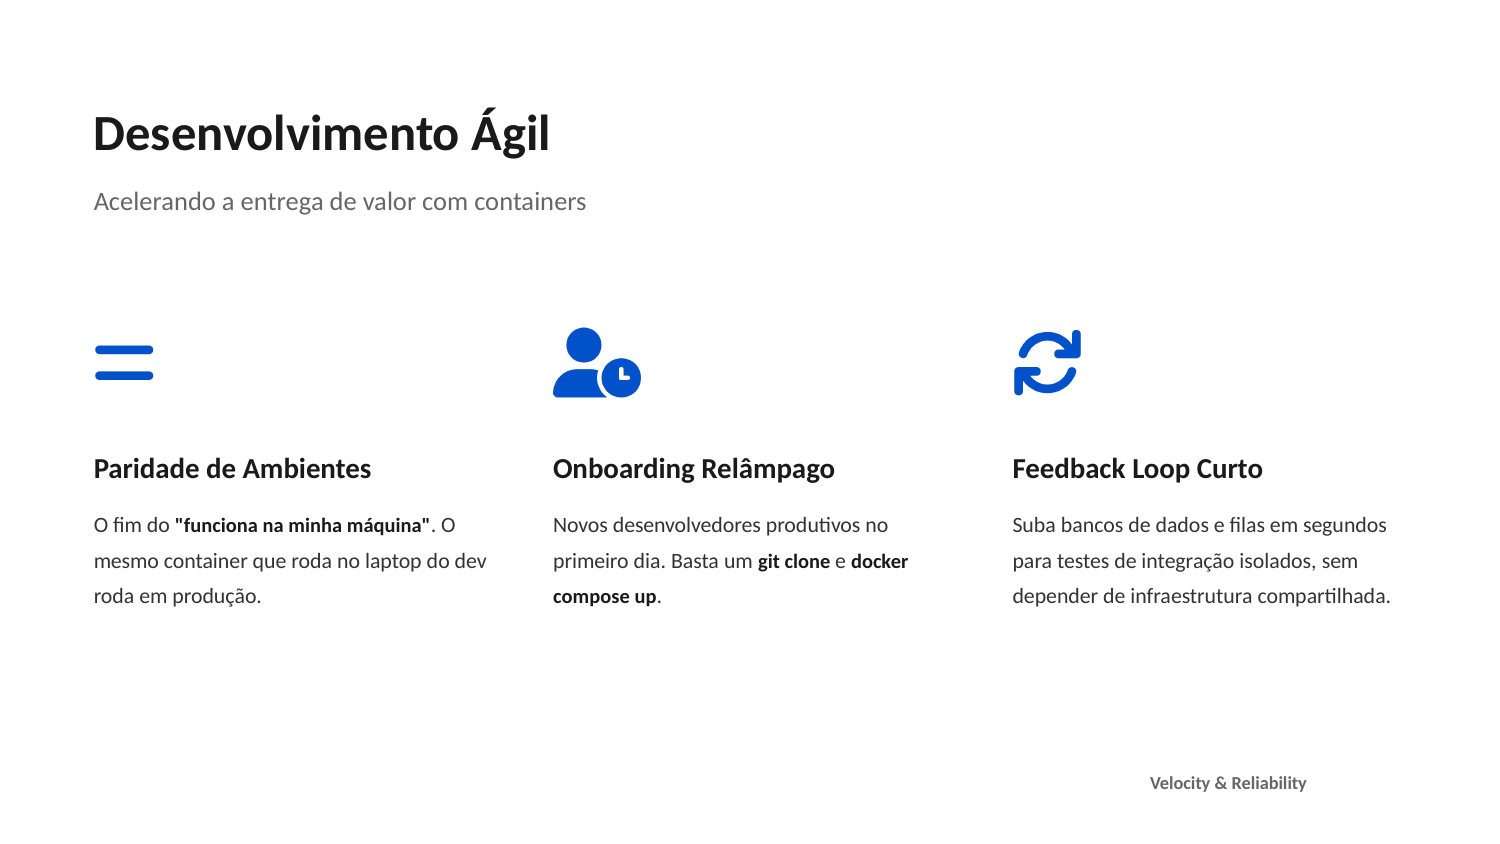

Desenvolvimento Ágil
Acelerando a entrega de valor com containers
Paridade de Ambientes
Onboarding Relâmpago
Feedback Loop Curto
O fim do "funciona na minha máquina". O mesmo container que roda no laptop do dev roda em produção.
Novos desenvolvedores produtivos no primeiro dia. Basta um git clone e docker compose up.
Suba bancos de dados e filas em segundos para testes de integração isolados, sem depender de infraestrutura compartilhada.
Velocity & Reliability